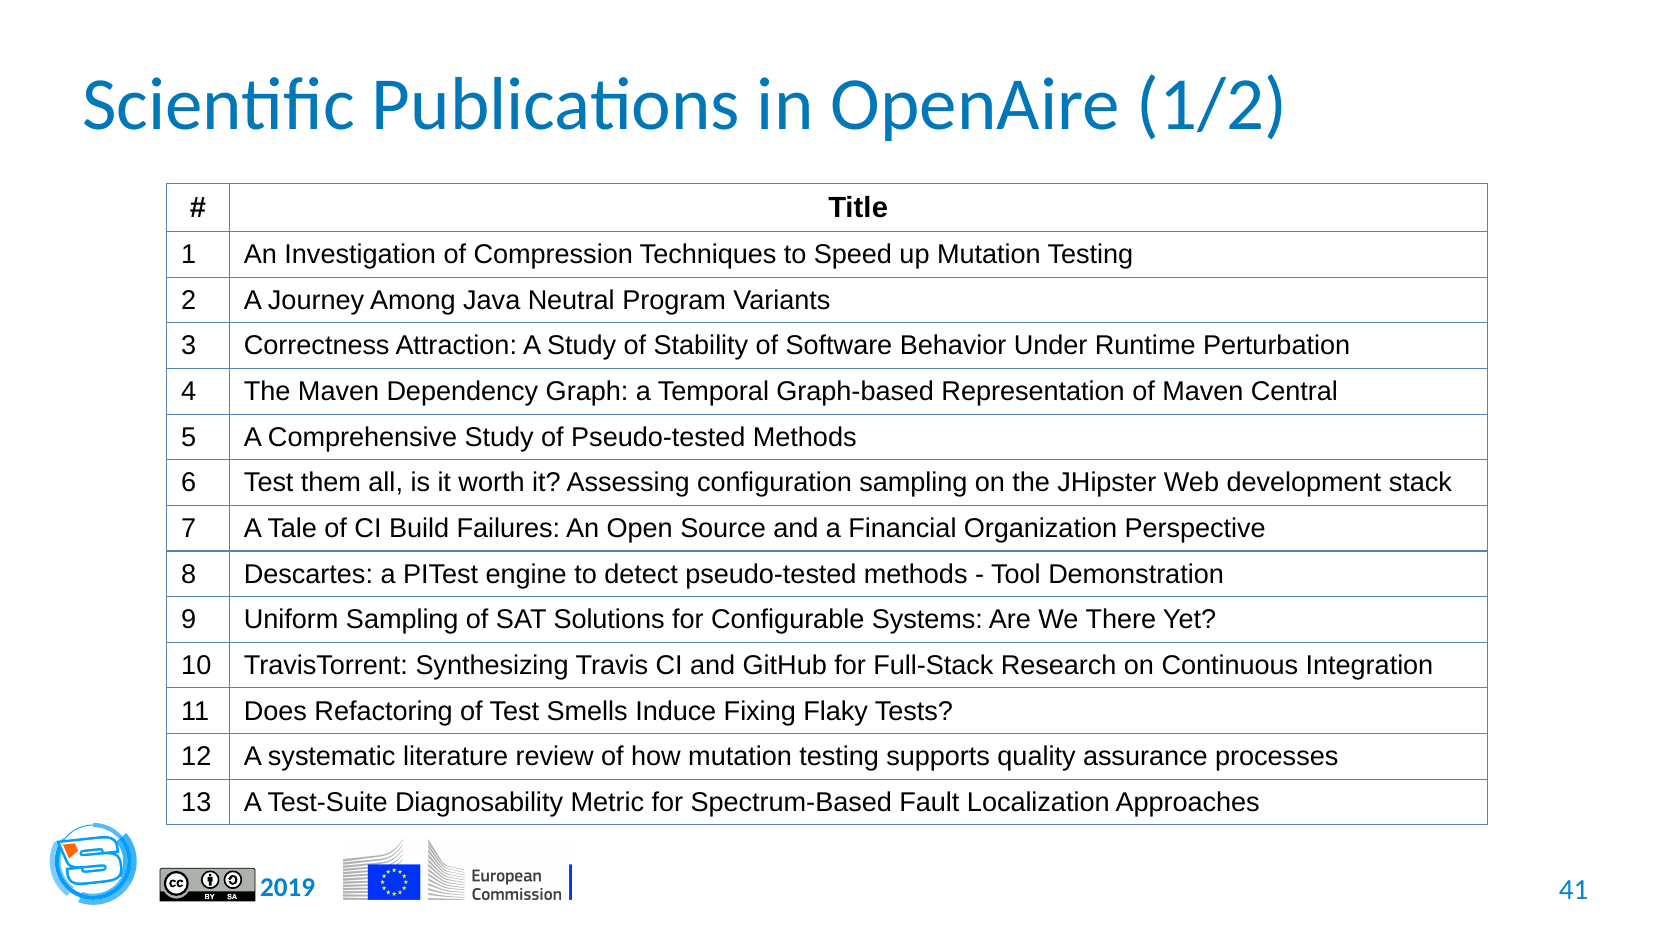

# Scientific Publications in OpenAire (1/2)
| # | Title |
| --- | --- |
| 1 | An Investigation of Compression Techniques to Speed up Mutation Testing |
| 2 | A Journey Among Java Neutral Program Variants |
| 3 | Correctness Attraction: A Study of Stability of Software Behavior Under Runtime Perturbation |
| 4 | The Maven Dependency Graph: a Temporal Graph-based Representation of Maven Central |
| 5 | A Comprehensive Study of Pseudo-tested Methods |
| 6 | Test them all, is it worth it? Assessing configuration sampling on the JHipster Web development stack |
| 7 | A Tale of CI Build Failures: An Open Source and a Financial Organization Perspective |
| 8 | Descartes: a PITest engine to detect pseudo-tested methods - Tool Demonstration |
| 9 | Uniform Sampling of SAT Solutions for Configurable Systems: Are We There Yet? |
| 10 | TravisTorrent: Synthesizing Travis CI and GitHub for Full-Stack Research on Continuous Integration |
| 11 | Does Refactoring of Test Smells Induce Fixing Flaky Tests? |
| 12 | A systematic literature review of how mutation testing supports quality assurance processes |
| 13 | A Test-Suite Diagnosability Metric for Spectrum-Based Fault Localization Approaches |
41